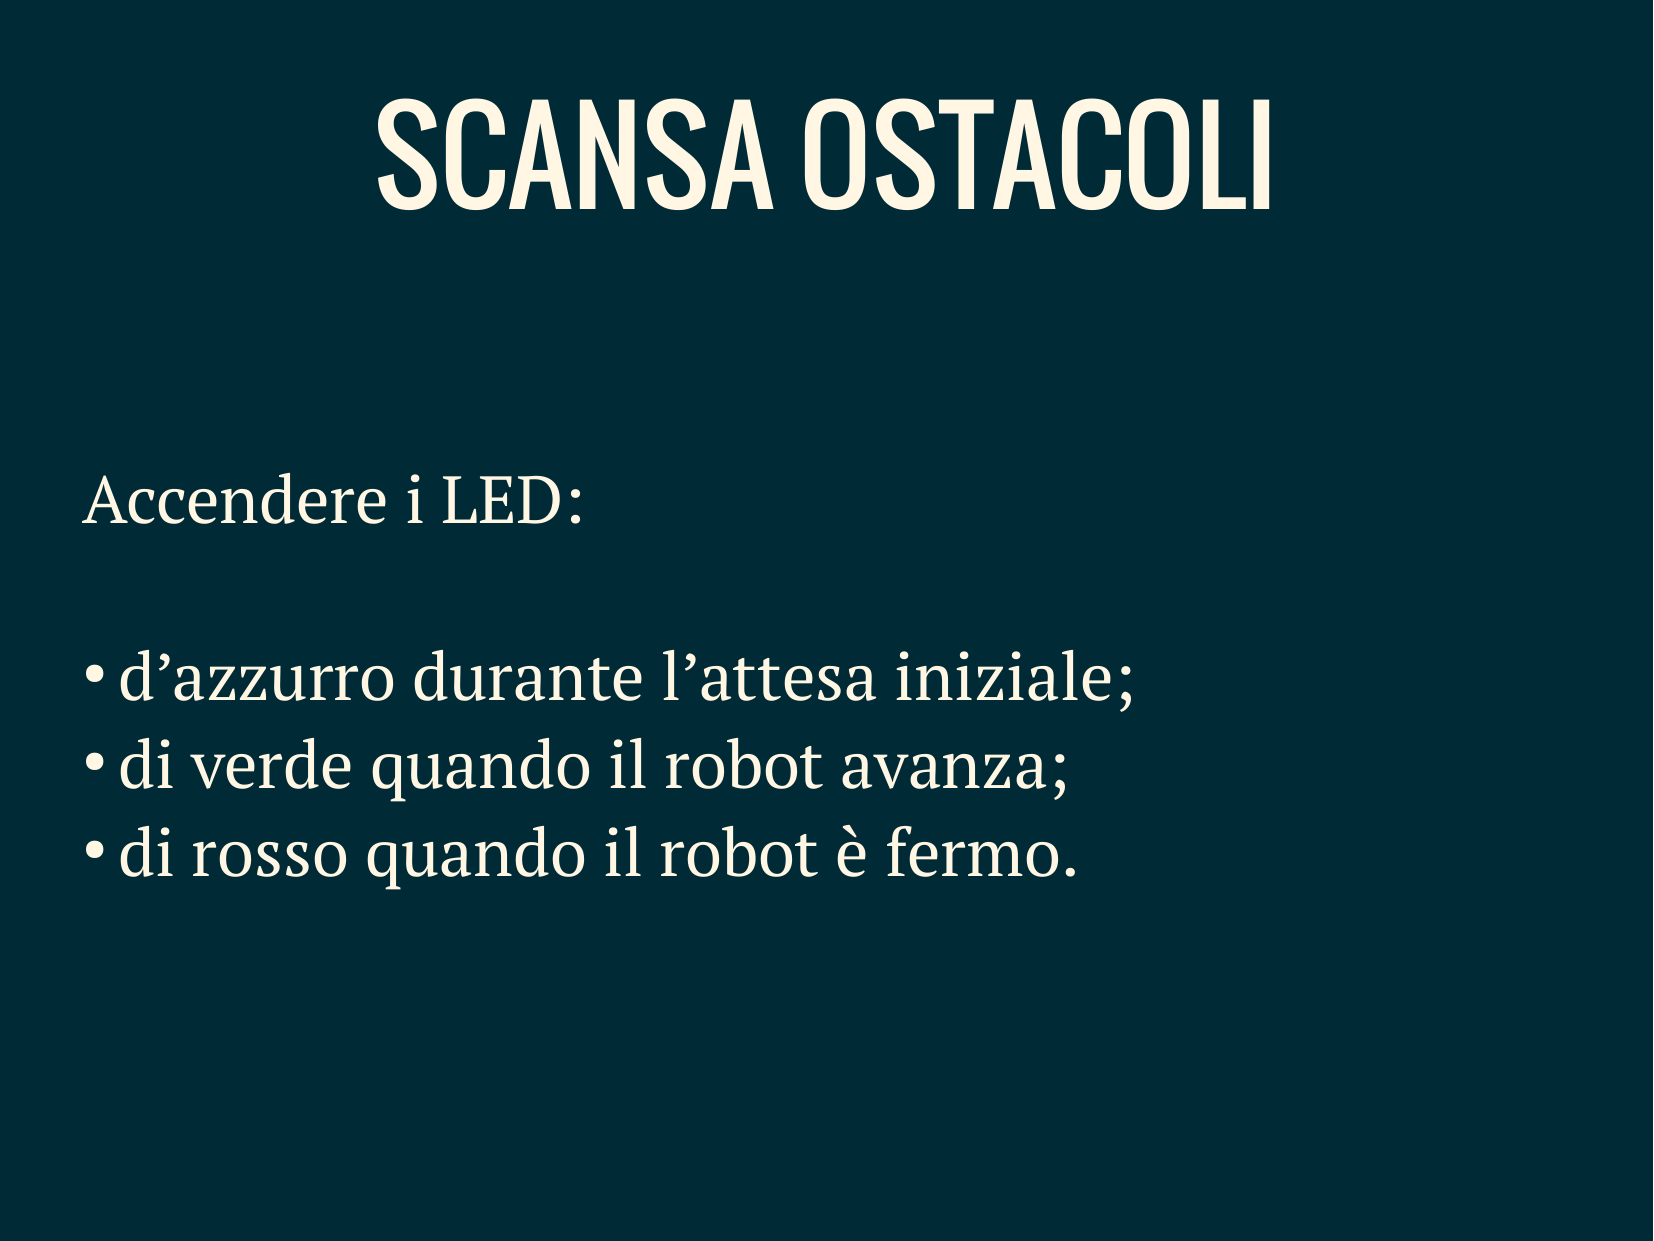

# Scansa ostacoli
Accendere i LED:
d’azzurro durante l’attesa iniziale;
di verde quando il robot avanza;
di rosso quando il robot è fermo.